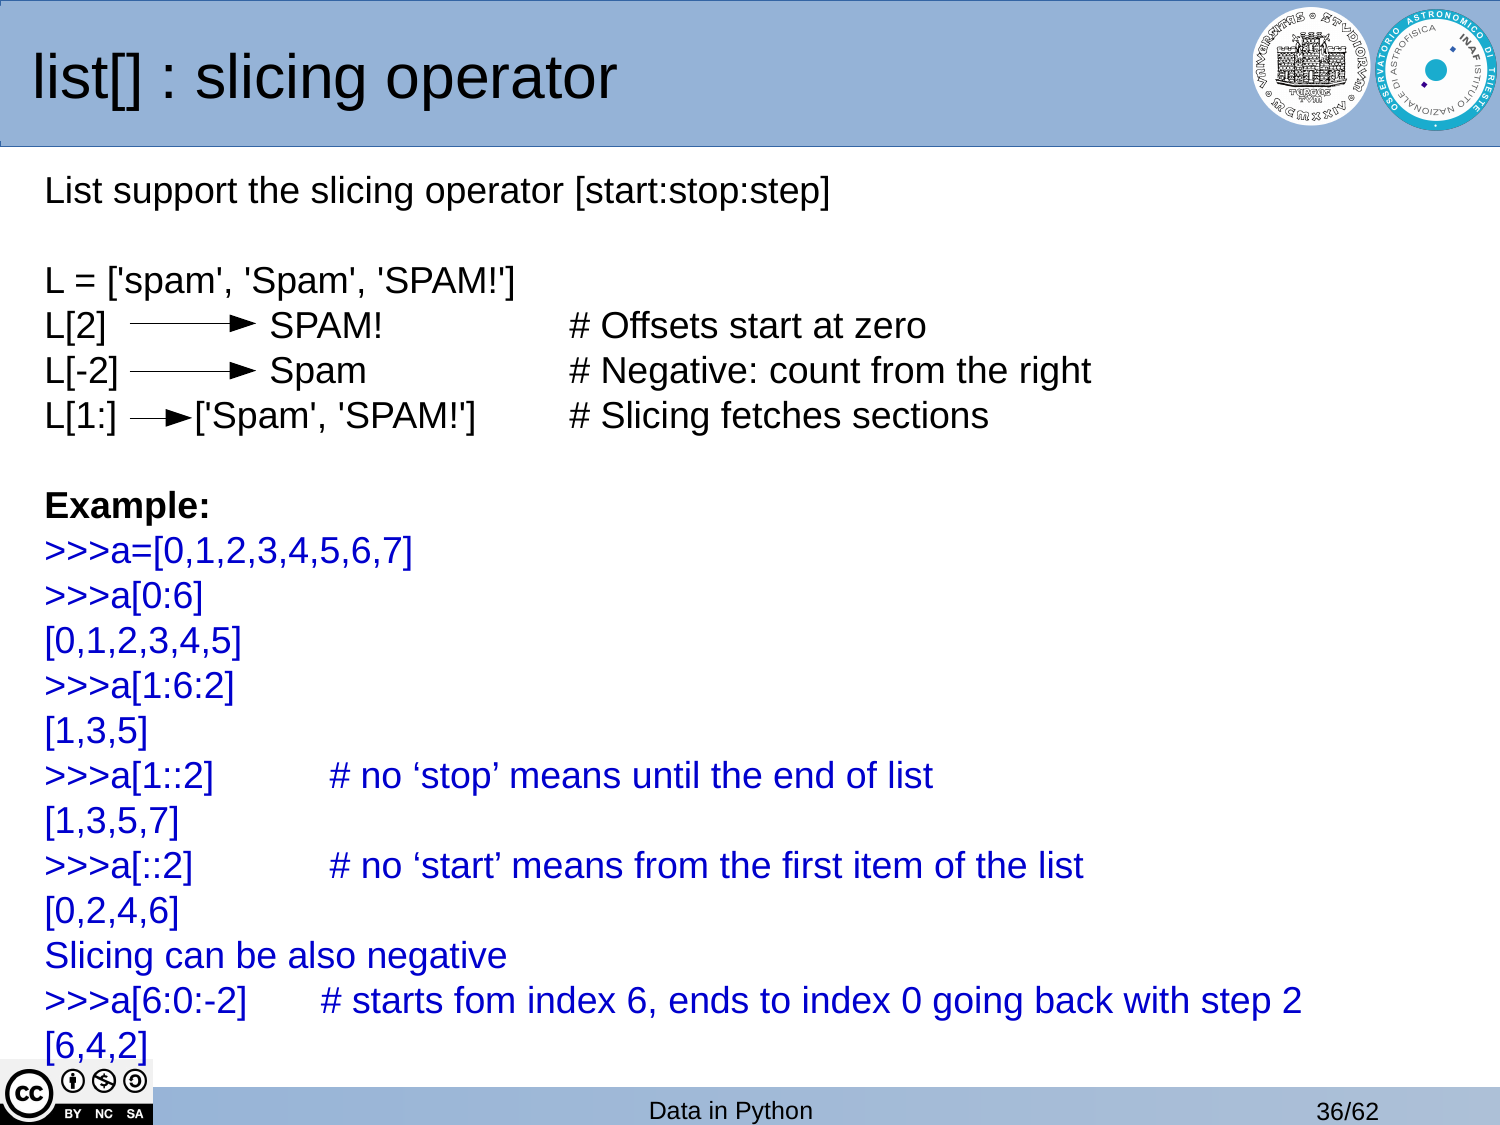

list[] : slicing operator
# List support the slicing operator [start:stop:step]
L = ['spam', 'Spam', 'SPAM!']
L[2]	 		SPAM!			# Offsets start at zero
L[-2]		Spam			# Negative: count from the right
L[1:]		['Spam', 'SPAM!']		# Slicing fetches sections
Example:
>>>a=[0,1,2,3,4,5,6,7]
>>>a[0:6]
[0,1,2,3,4,5]
>>>a[1:6:2]
[1,3,5]
>>>a[1::2] # no ‘stop’ means until the end of list
[1,3,5,7]
>>>a[::2] # no ‘start’ means from the first item of the list
[0,2,4,6]
Slicing can be also negative
>>>a[6:0:-2] # starts fom index 6, ends to index 0 going back with step 2
[6,4,2]